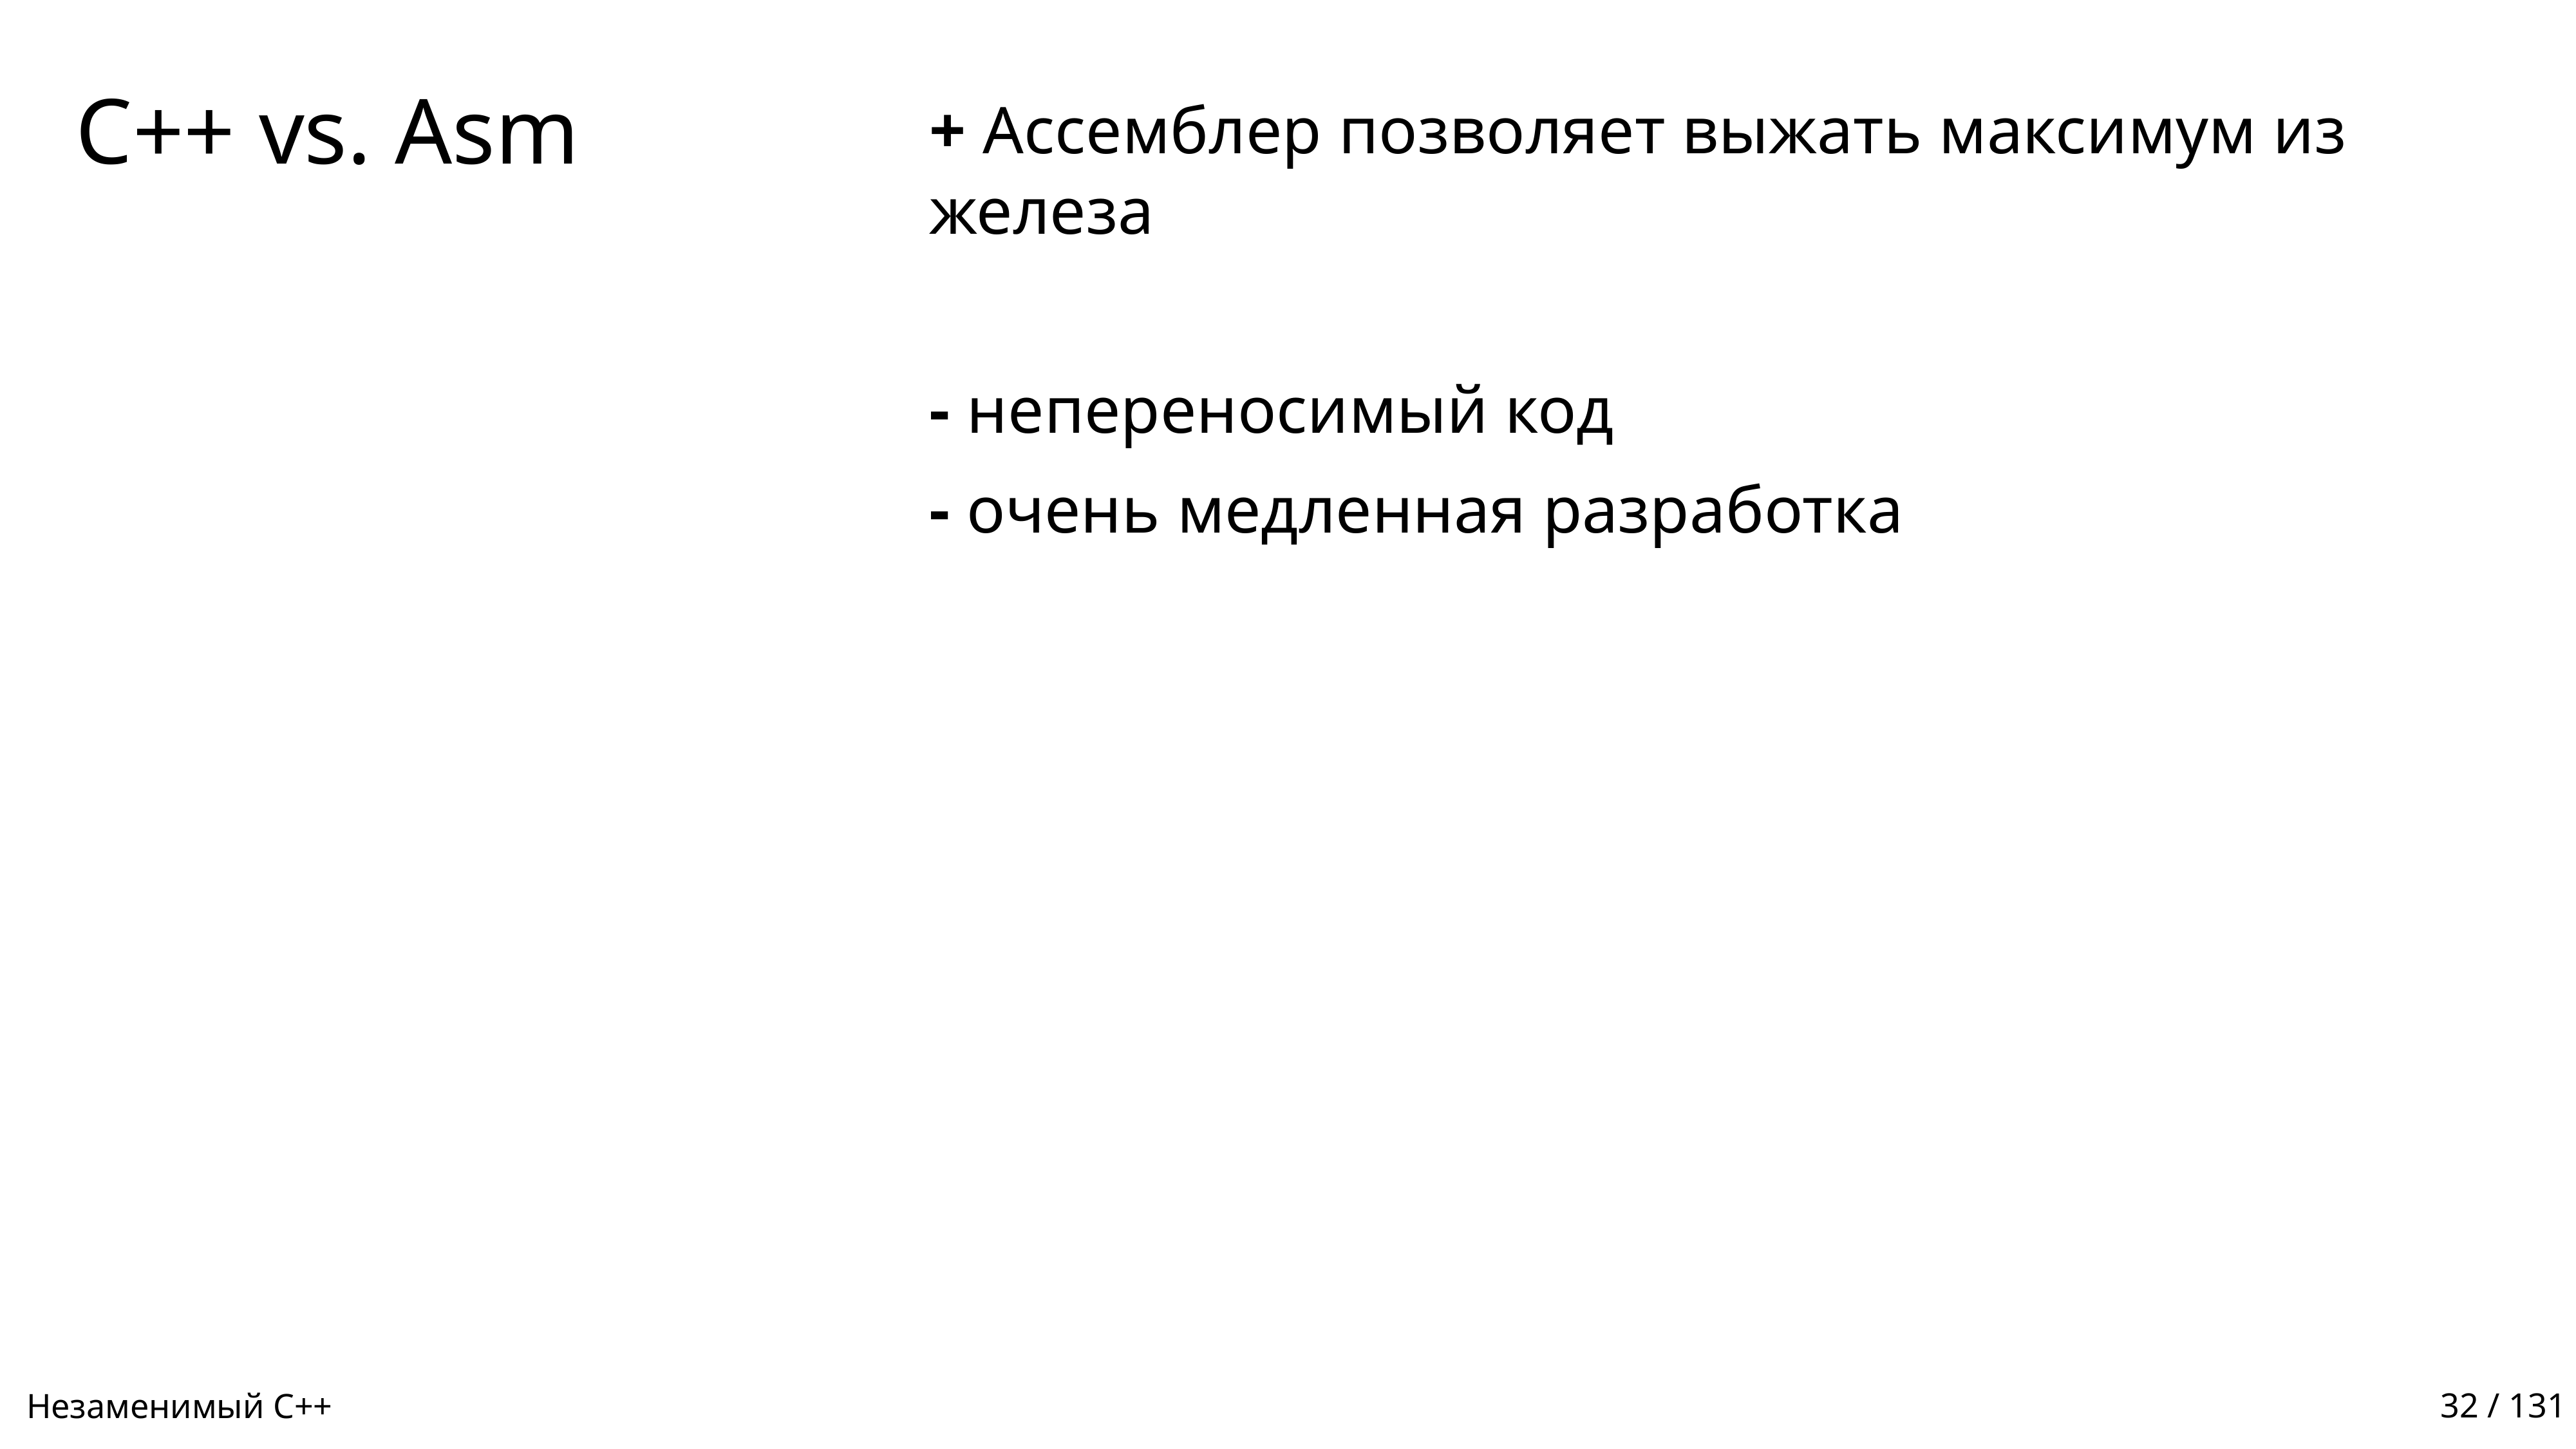

# C++ vs. Asm
+ Ассемблер позволяет выжать максимум из железа
- непереносимый код
- очень медленная разработка
Незаменимый C++